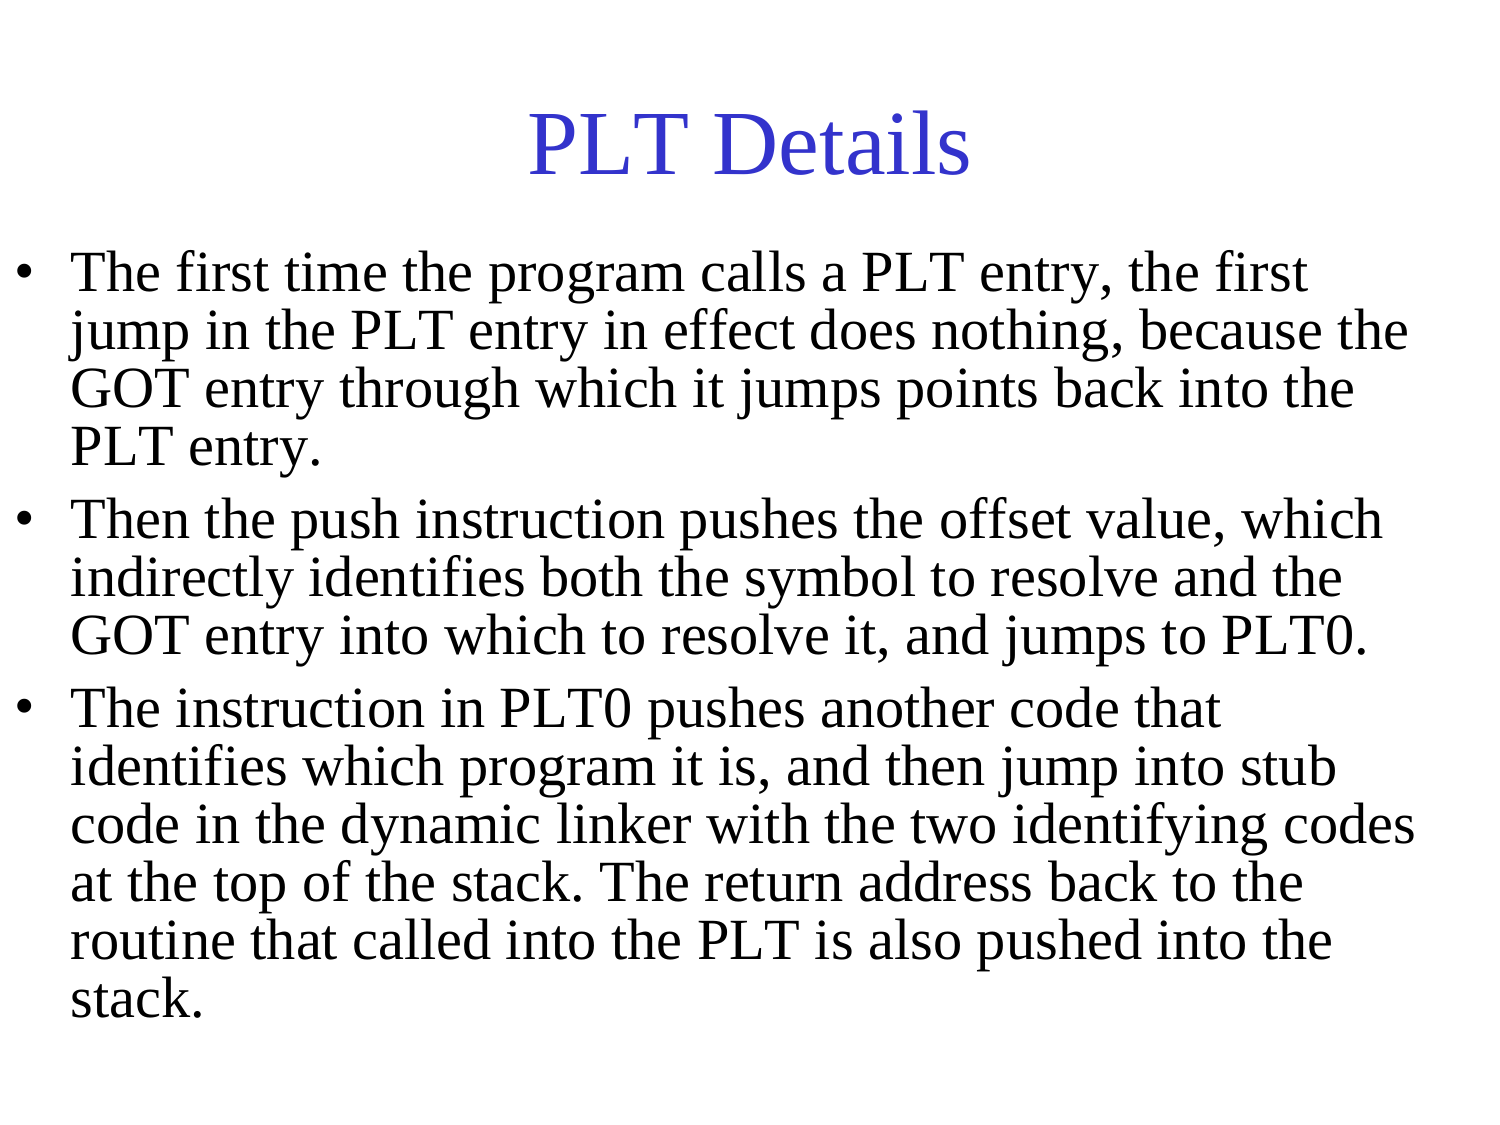

# PLT Details
The first time the program calls a PLT entry, the first jump in the PLT entry in effect does nothing, because the GOT entry through which it jumps points back into the PLT entry.
Then the push instruction pushes the offset value, which indirectly identifies both the symbol to resolve and the GOT entry into which to resolve it, and jumps to PLT0.
The instruction in PLT0 pushes another code that identifies which program it is, and then jump into stub code in the dynamic linker with the two identifying codes at the top of the stack. The return address back to the routine that called into the PLT is also pushed into the stack.